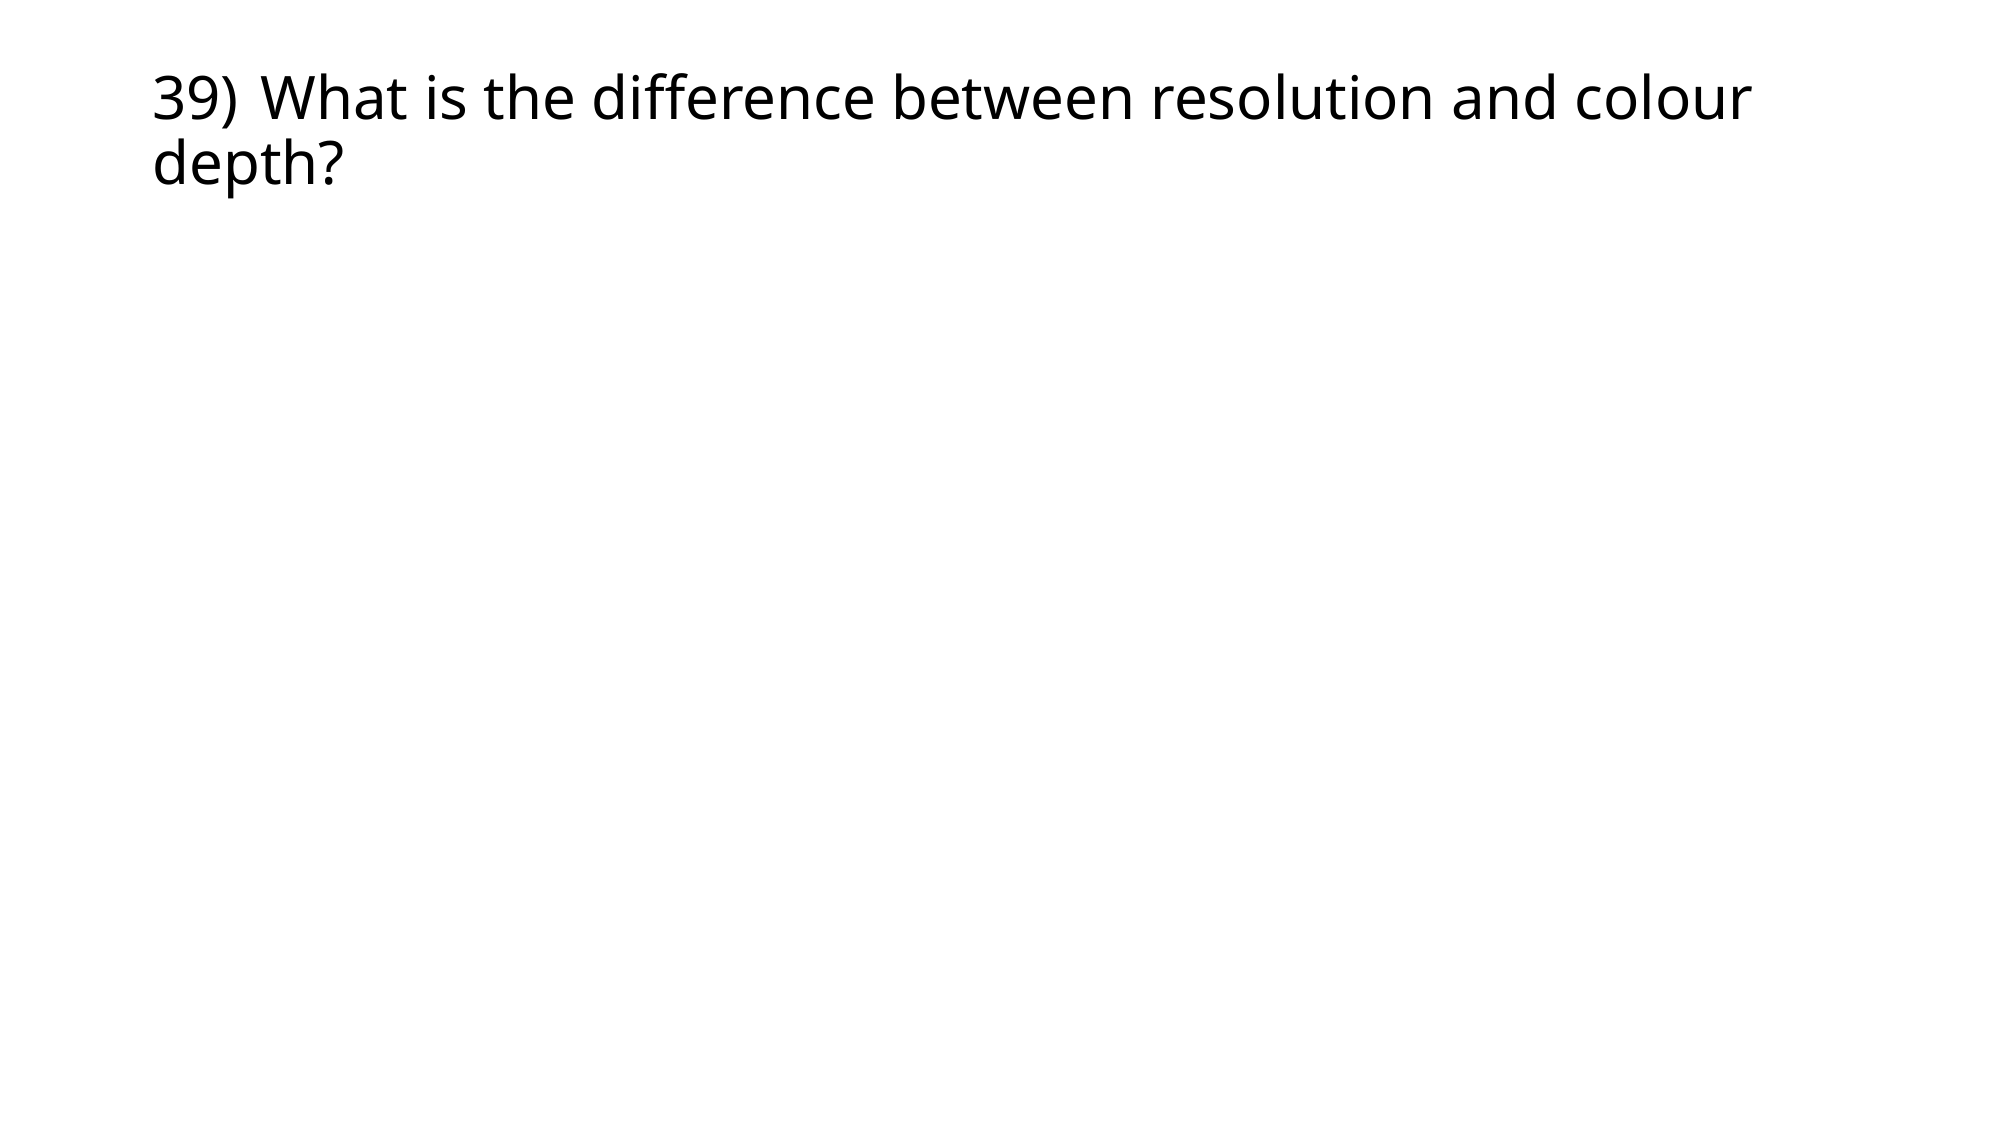

# 39)	What is the difference between resolution and colour depth?